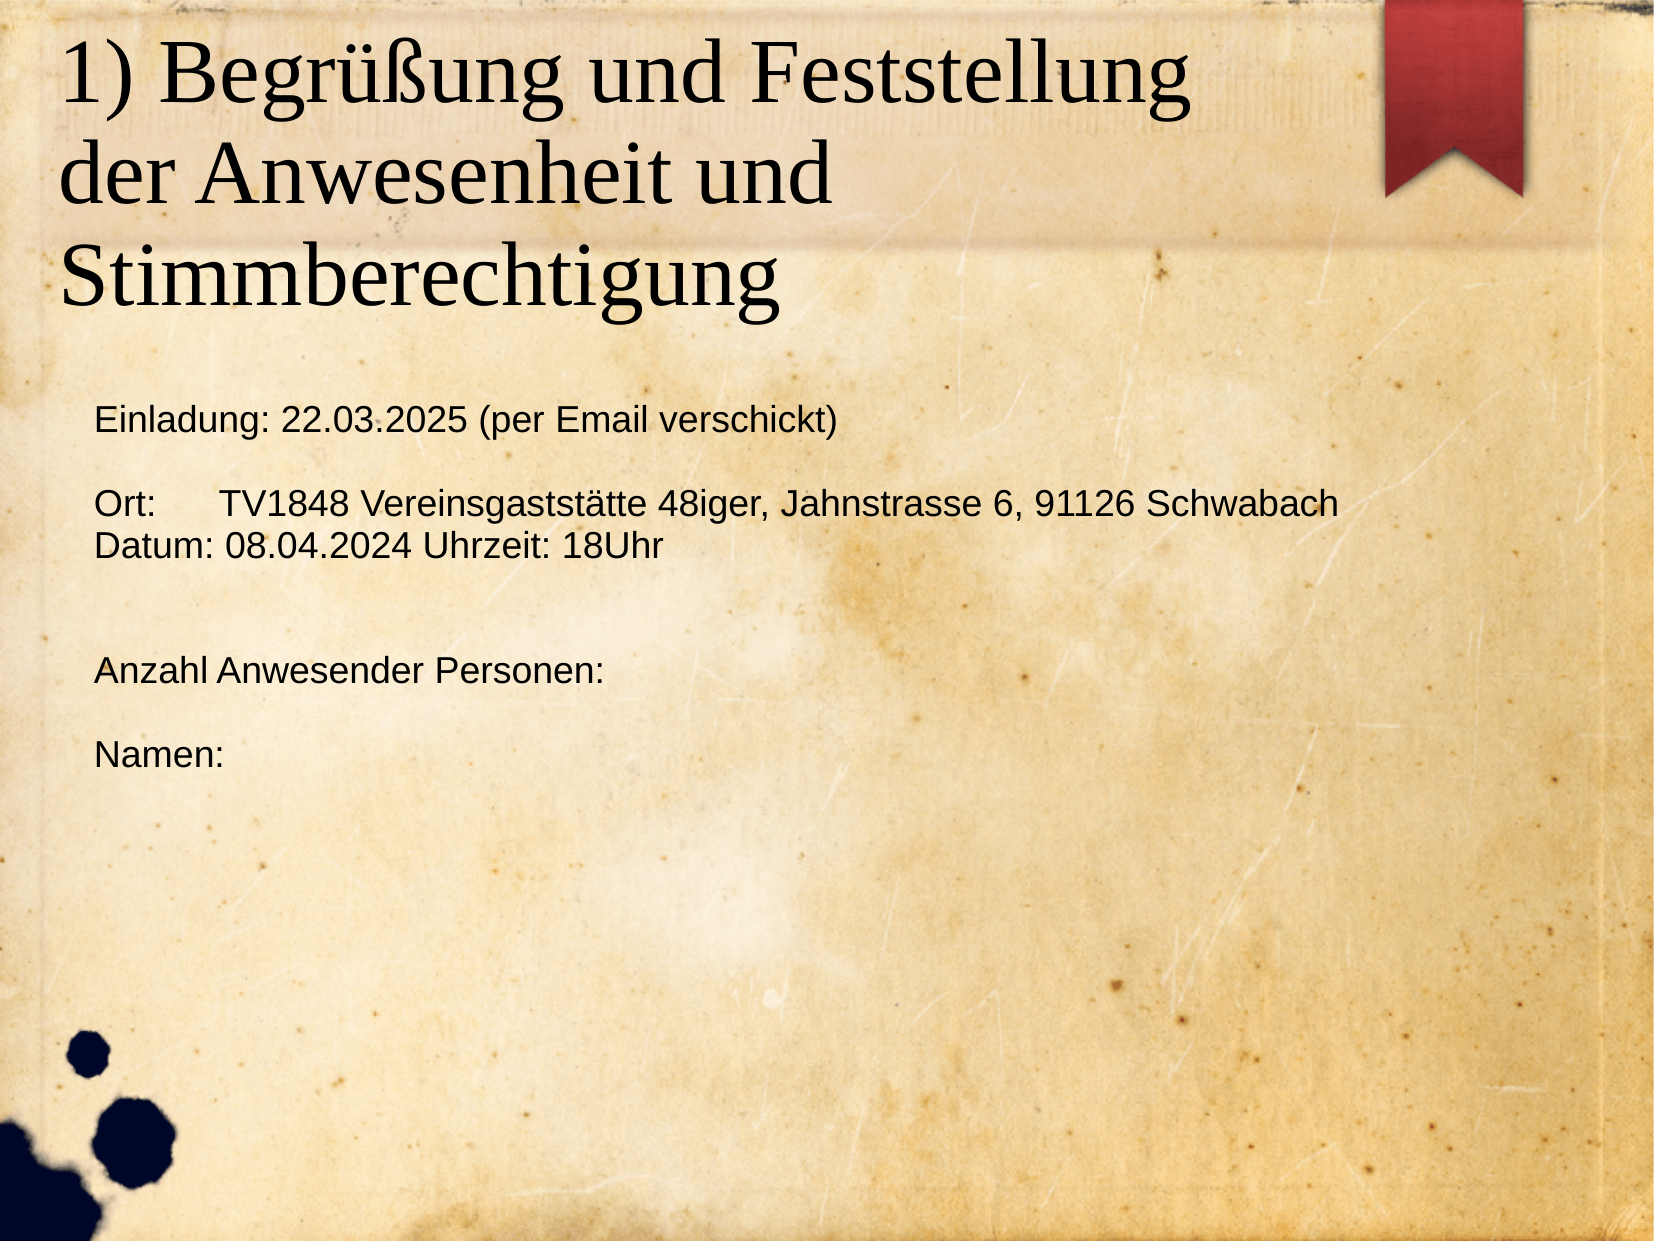

# 1) Begrüßung und Feststellung der Anwesenheit und Stimmberechtigung
Einladung: 22.03.2025 (per Email verschickt)
Ort: TV1848 Vereinsgaststätte 48iger, Jahnstrasse 6, 91126 Schwabach
Datum: 08.04.2024 Uhrzeit: 18Uhr
Anzahl Anwesender Personen:
Namen: